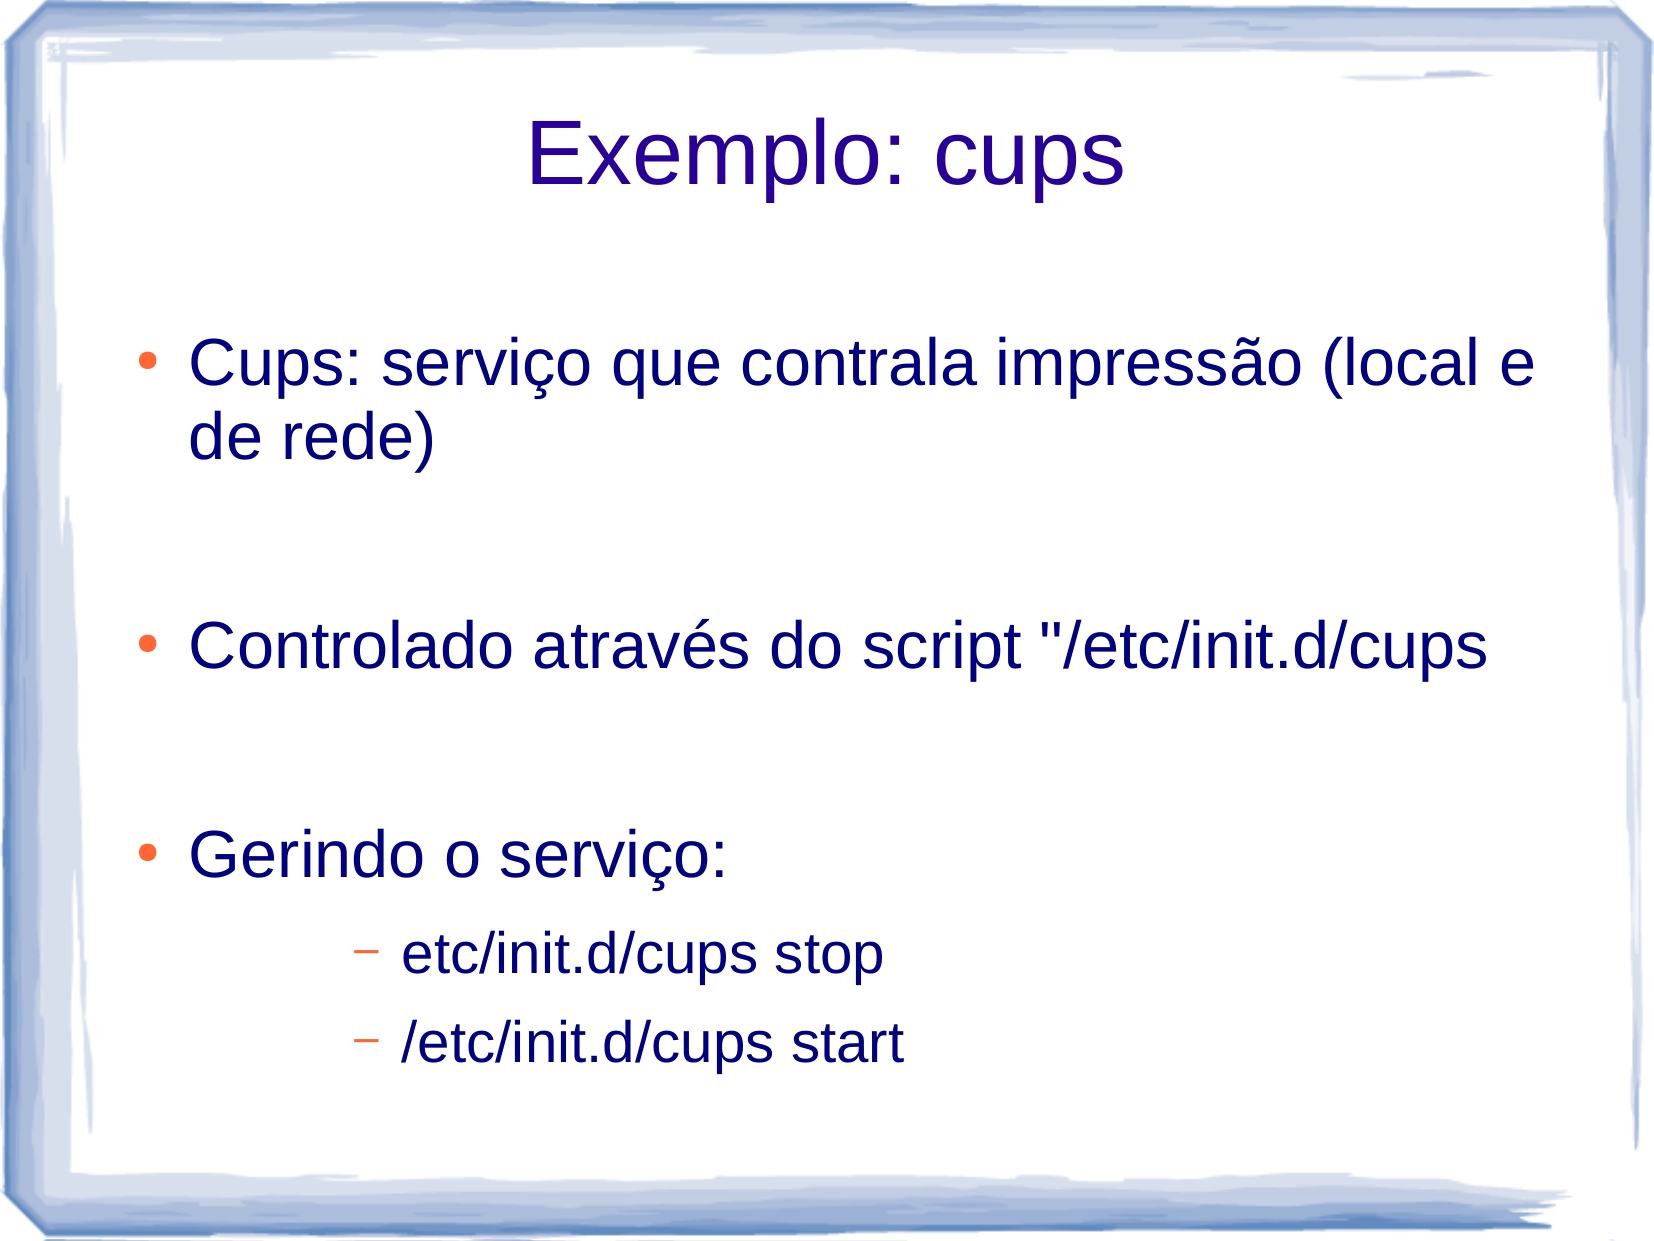

# Exemplo: cups
Cups: serviço que contrala impressão (local e de rede)
Controlado através do script "/etc/init.d/cups
Gerindo o serviço:
etc/init.d/cups stop
/etc/init.d/cups start